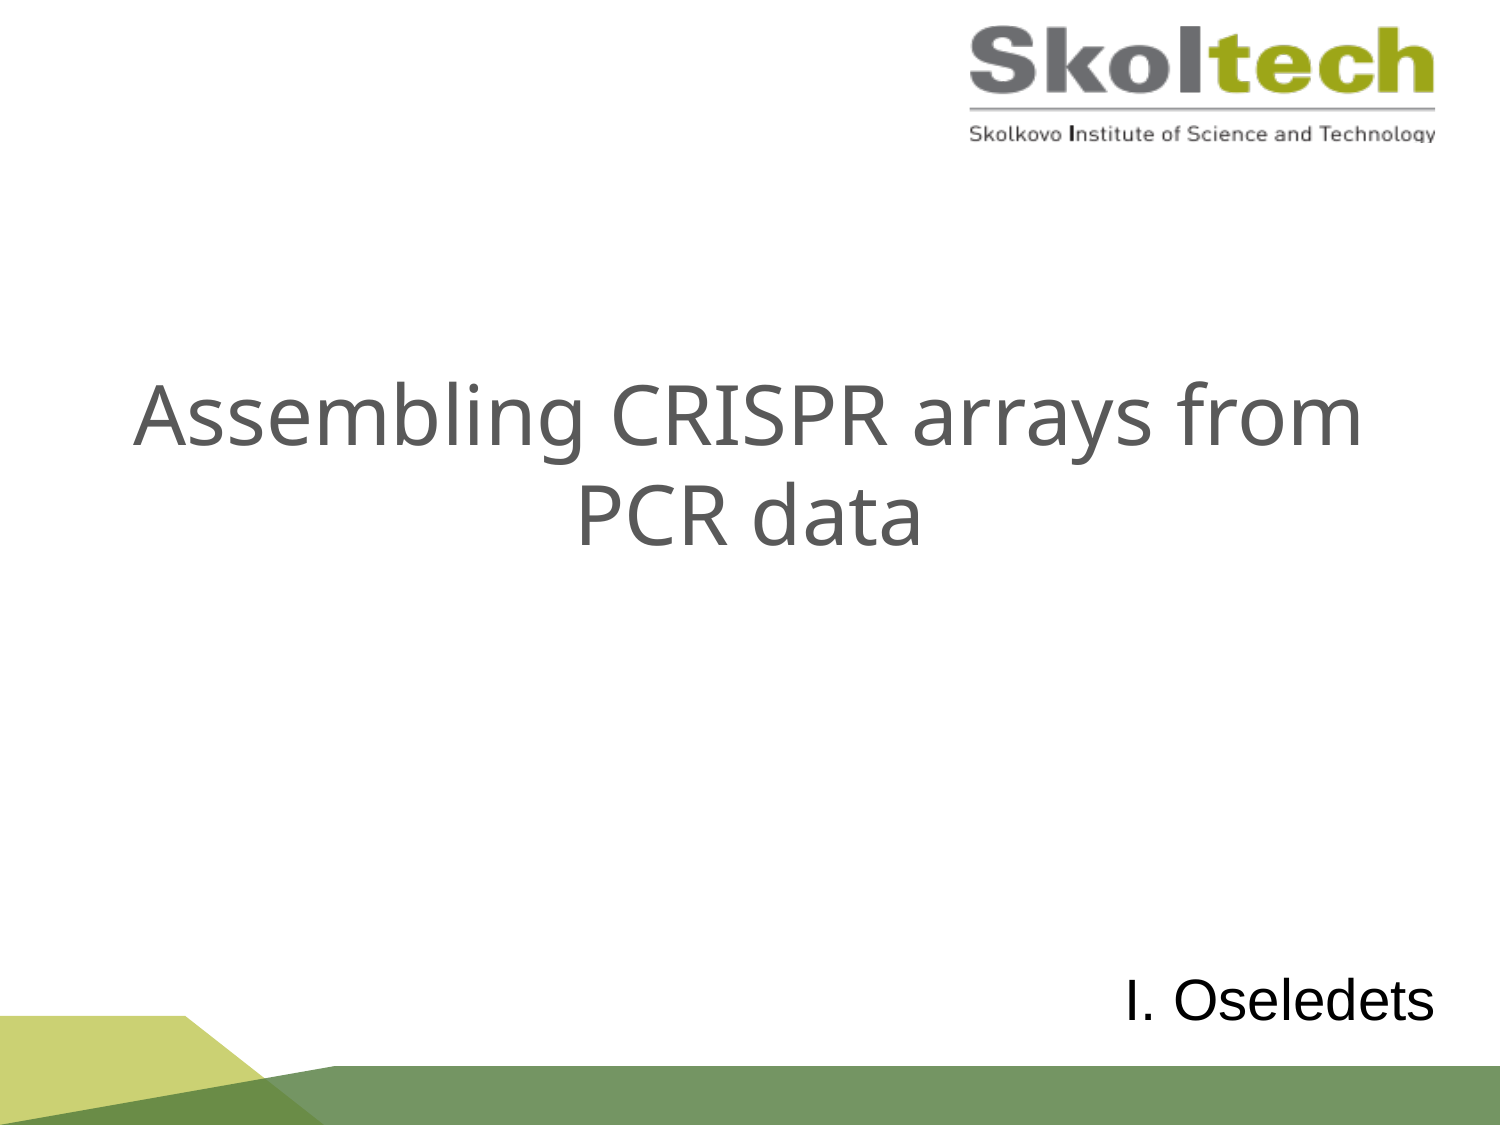

# Assembling CRISPR arrays from PCR data
I. Oseledets